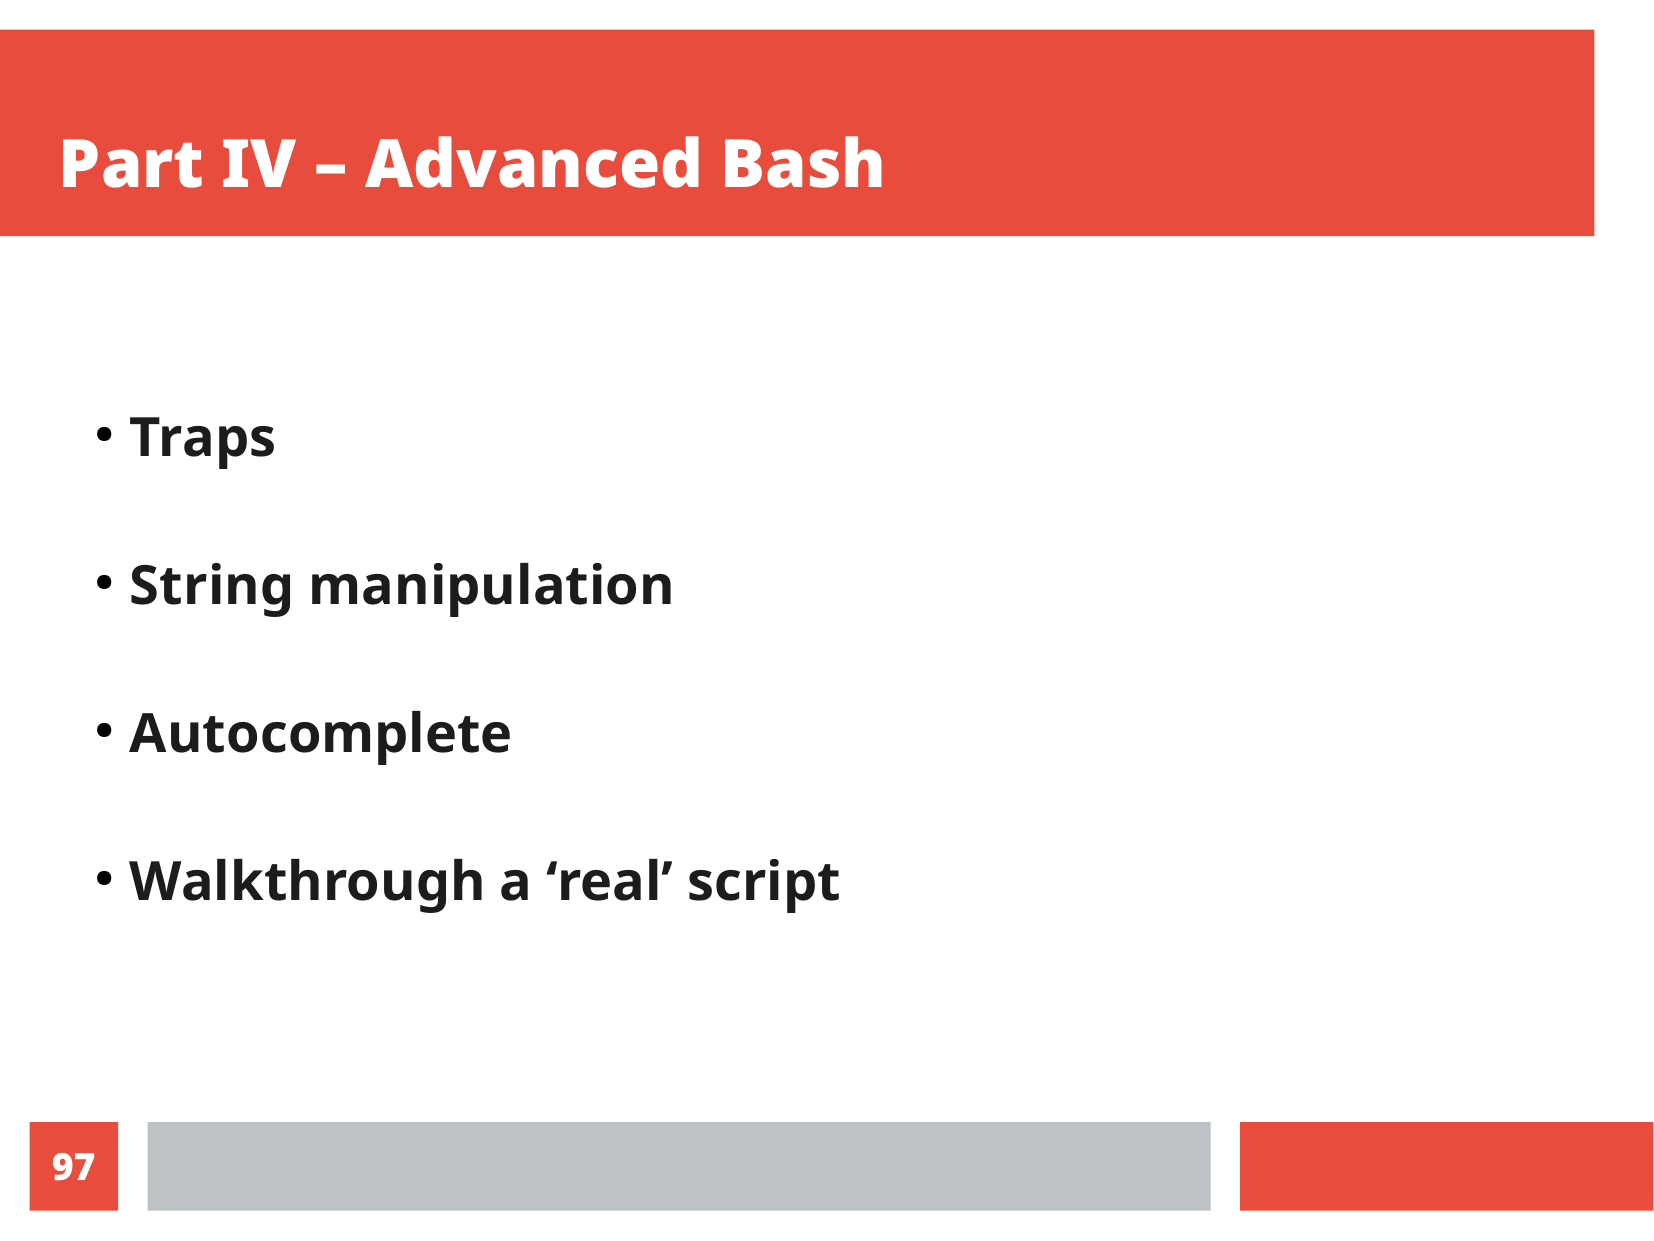

# Part IV – Advanced Bash
Traps
String manipulation
Autocomplete
Walkthrough a ‘real’ script
97